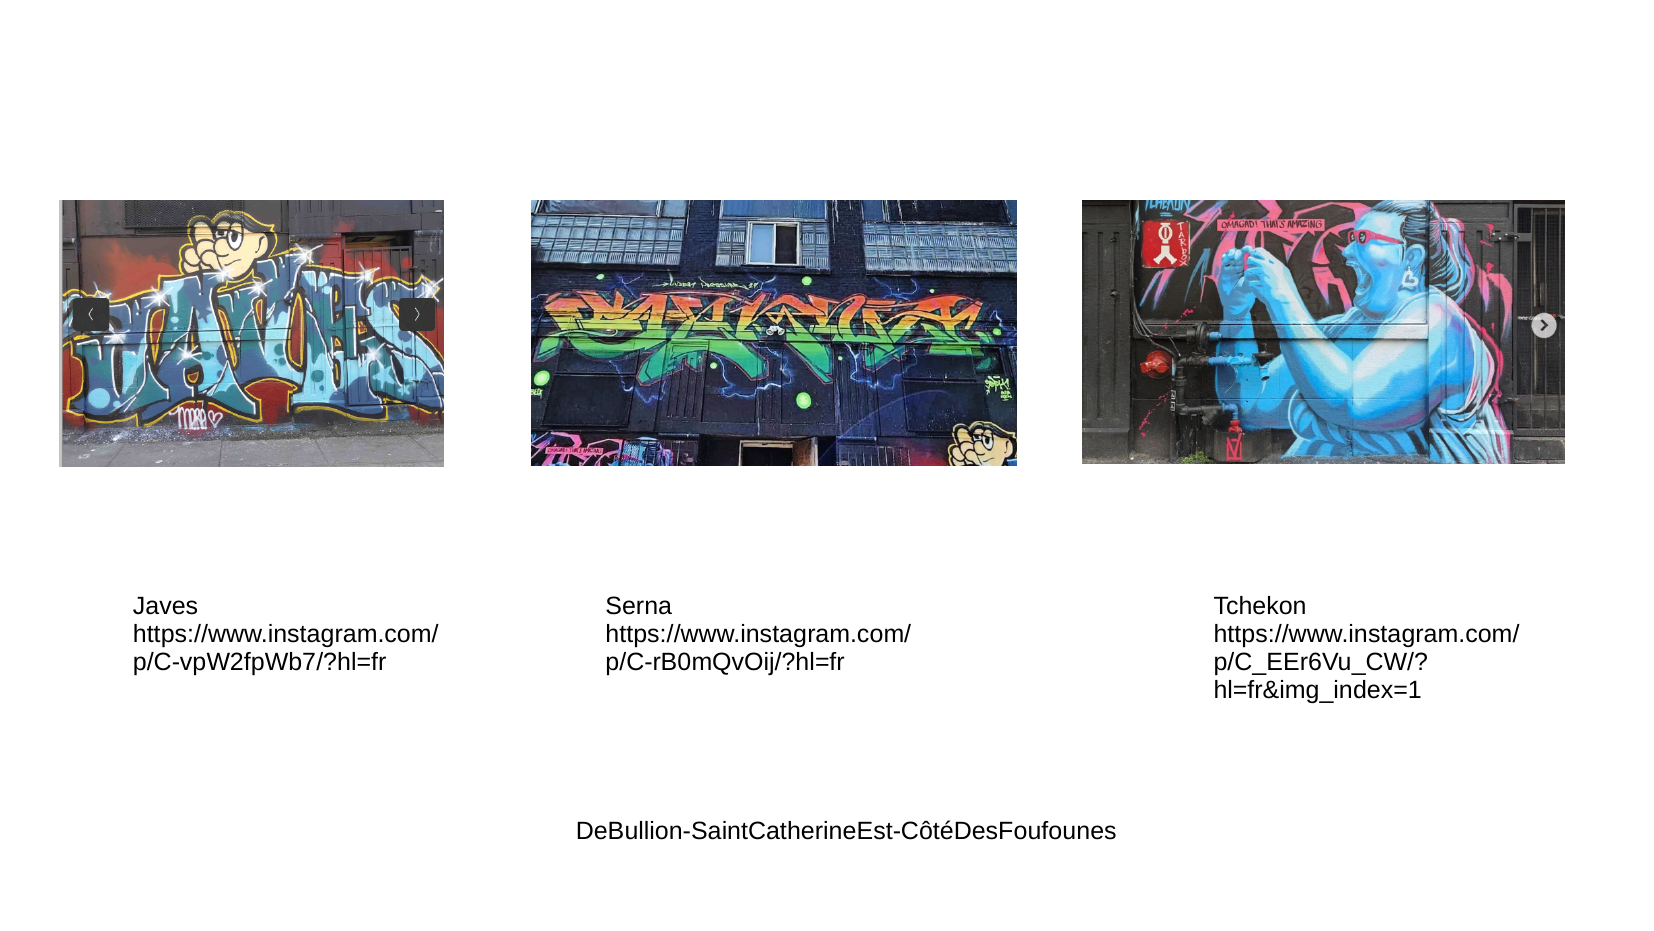

Serna
https://www.instagram.com/p/C-rB0mQvOij/?hl=fr
Javes
https://www.instagram.com/p/C-vpW2fpWb7/?hl=fr
Tchekon
https://www.instagram.com/p/C_EEr6Vu_CW/?hl=fr&img_index=1
DeBullion-SaintCatherineEst-CôtéDesFoufounes